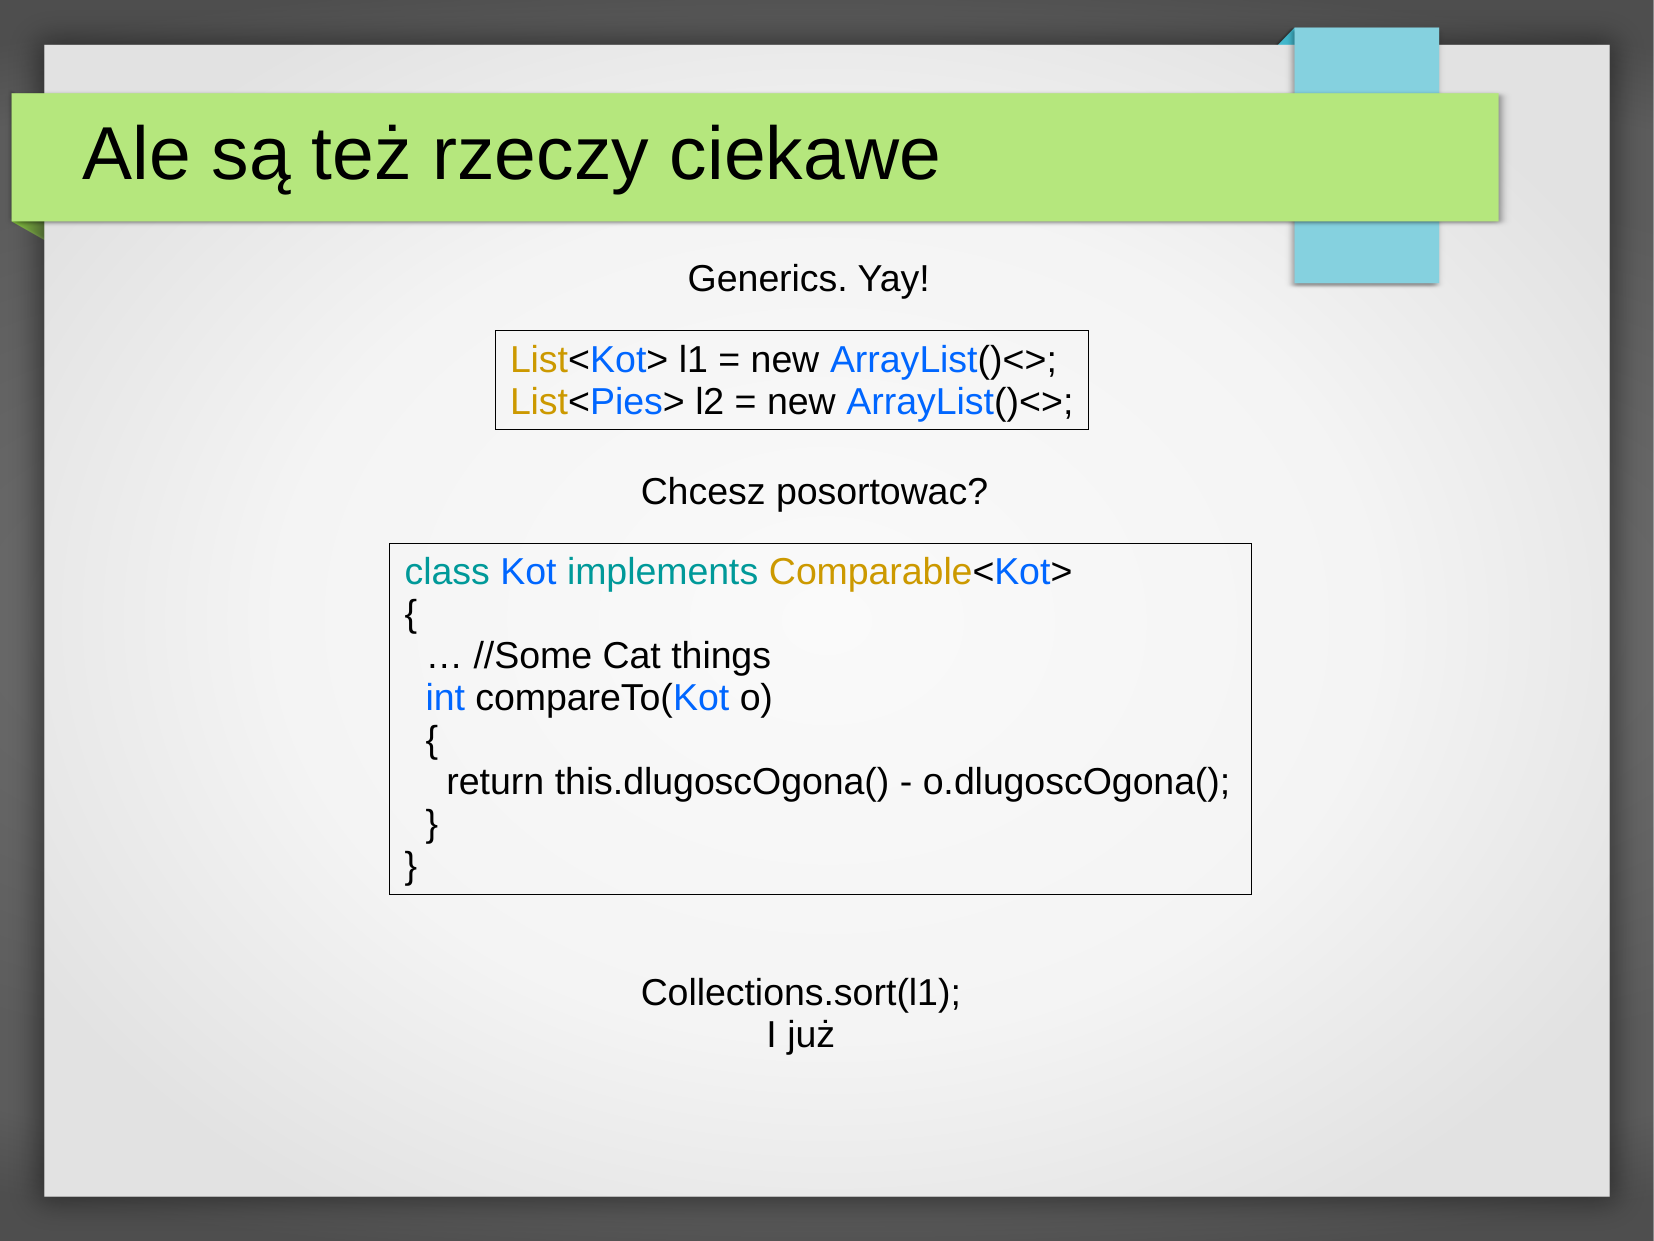

# Ale są też rzeczy ciekawe
Generics. Yay!
List<Kot> l1 = new ArrayList()<>;
List<Pies> l2 = new ArrayList()<>;
Chcesz posortowac?
class Kot implements Comparable<Kot>
{
 … //Some Cat things
 int compareTo(Kot o)
 {
 return this.dlugoscOgona() - o.dlugoscOgona();
 }
}
Collections.sort(l1);
I już